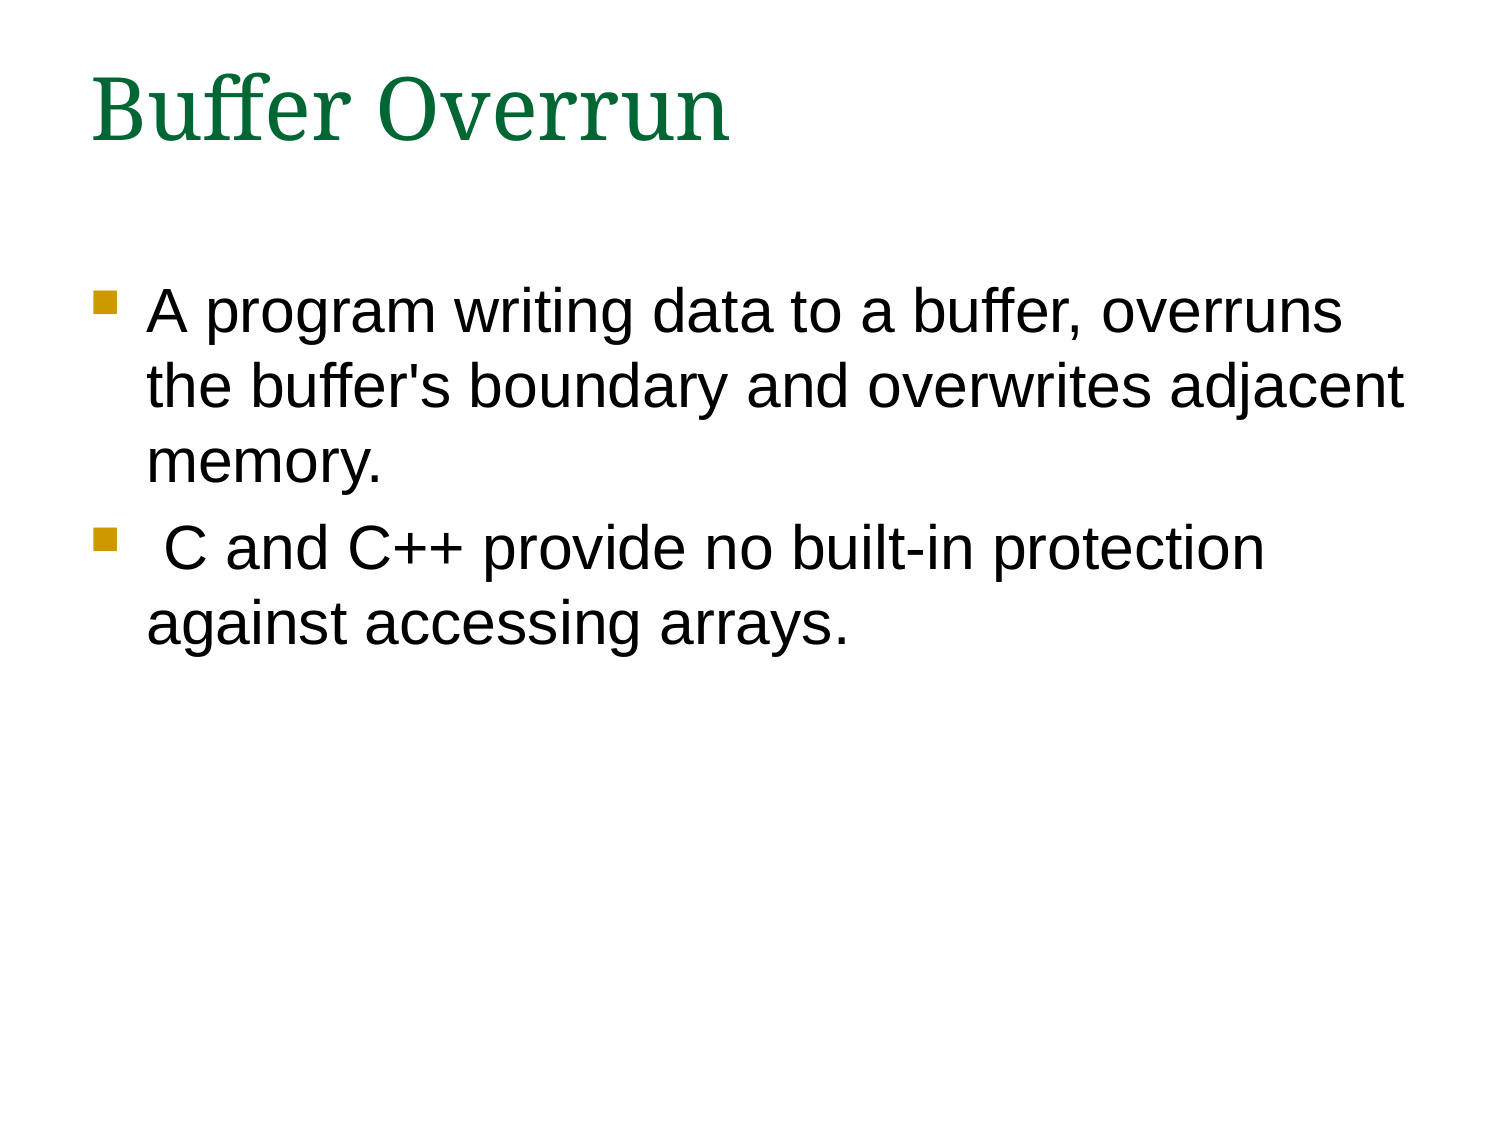

# Buffer Overrun
A program writing data to a buffer, overruns the buffer's boundary and overwrites adjacent memory.
 C and C++ provide no built-in protection against accessing arrays.